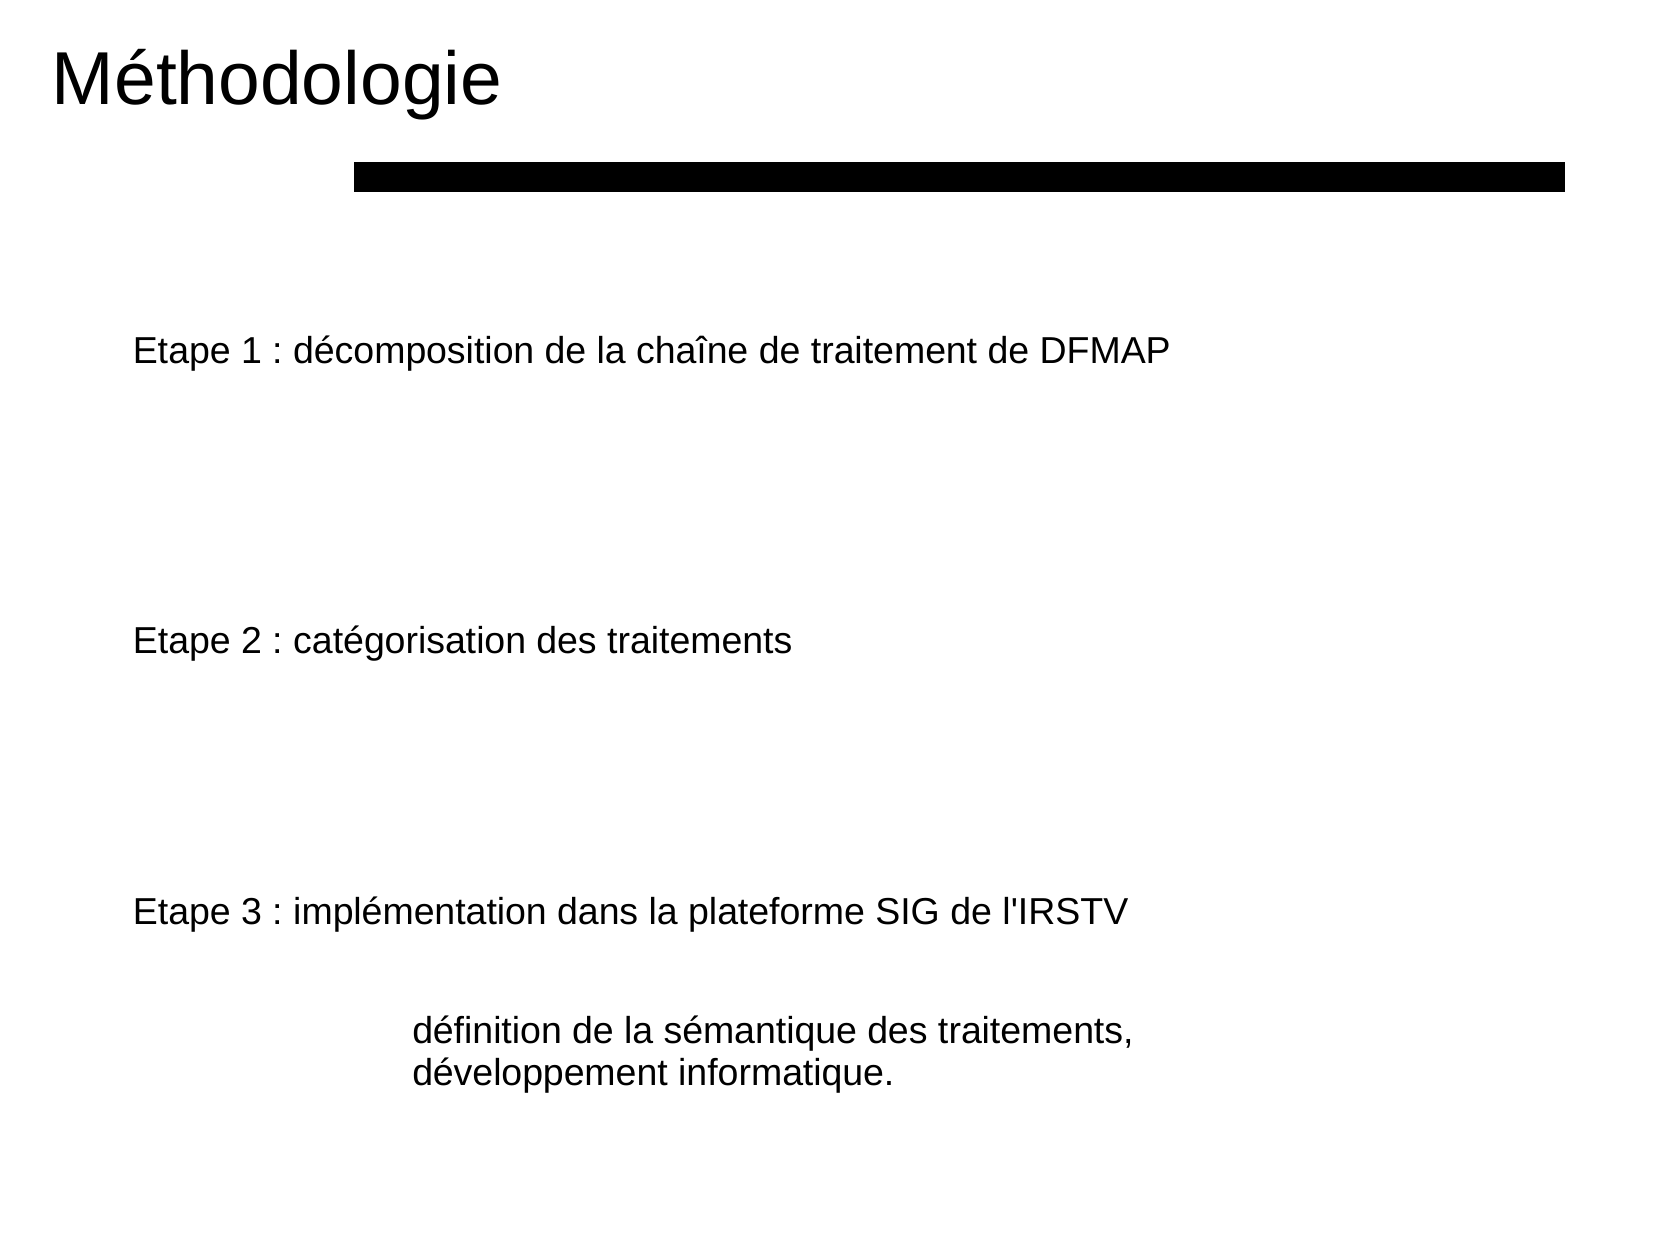

Méthodologie
Etape 1 : décomposition de la chaîne de traitement de DFMAP
Etape 2 : catégorisation des traitements
Etape 3 : implémentation dans la plateforme SIG de l'IRSTV
 définition de la sémantique des traitements,
 développement informatique.